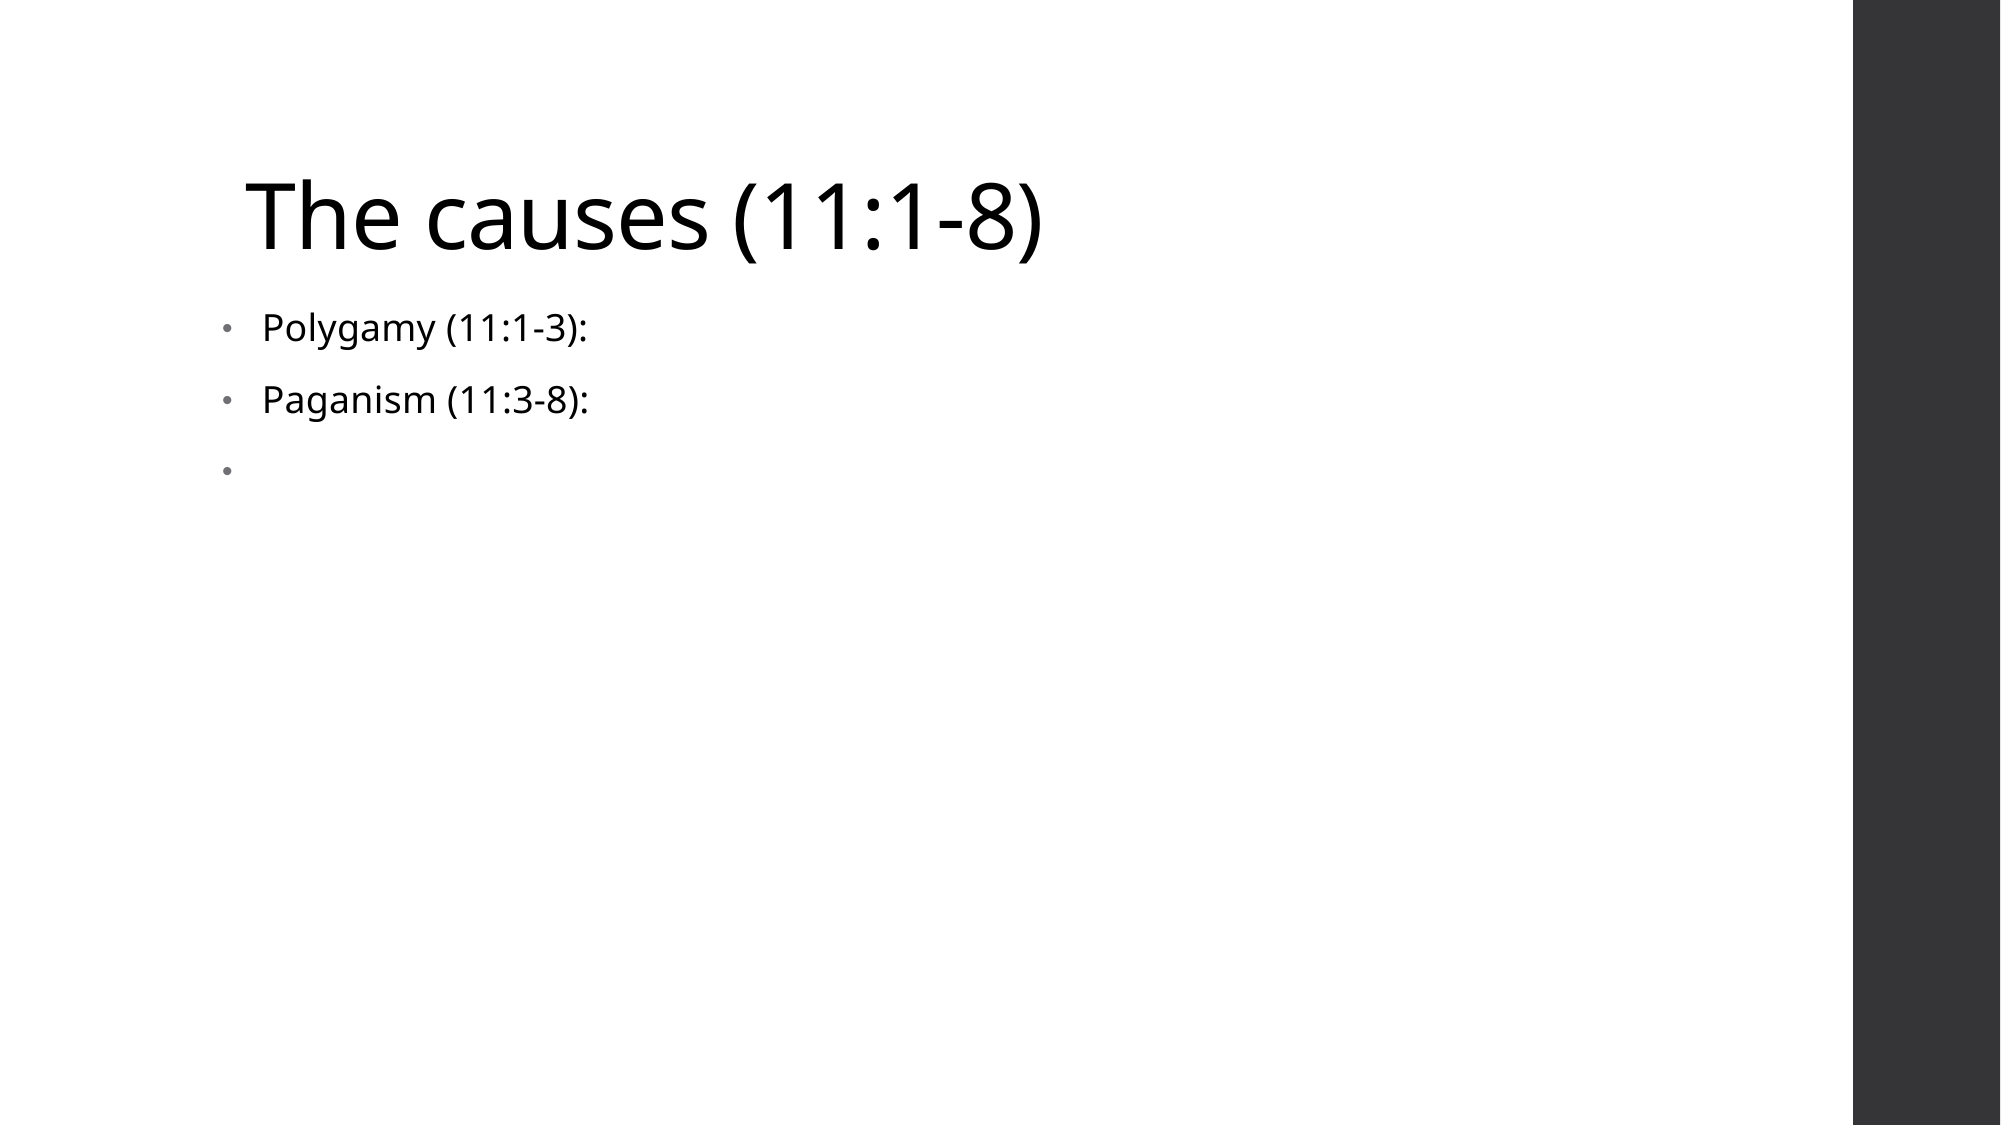

# The causes (11:1-8)
 Polygamy (11:1-3):
 Paganism (11:3-8):